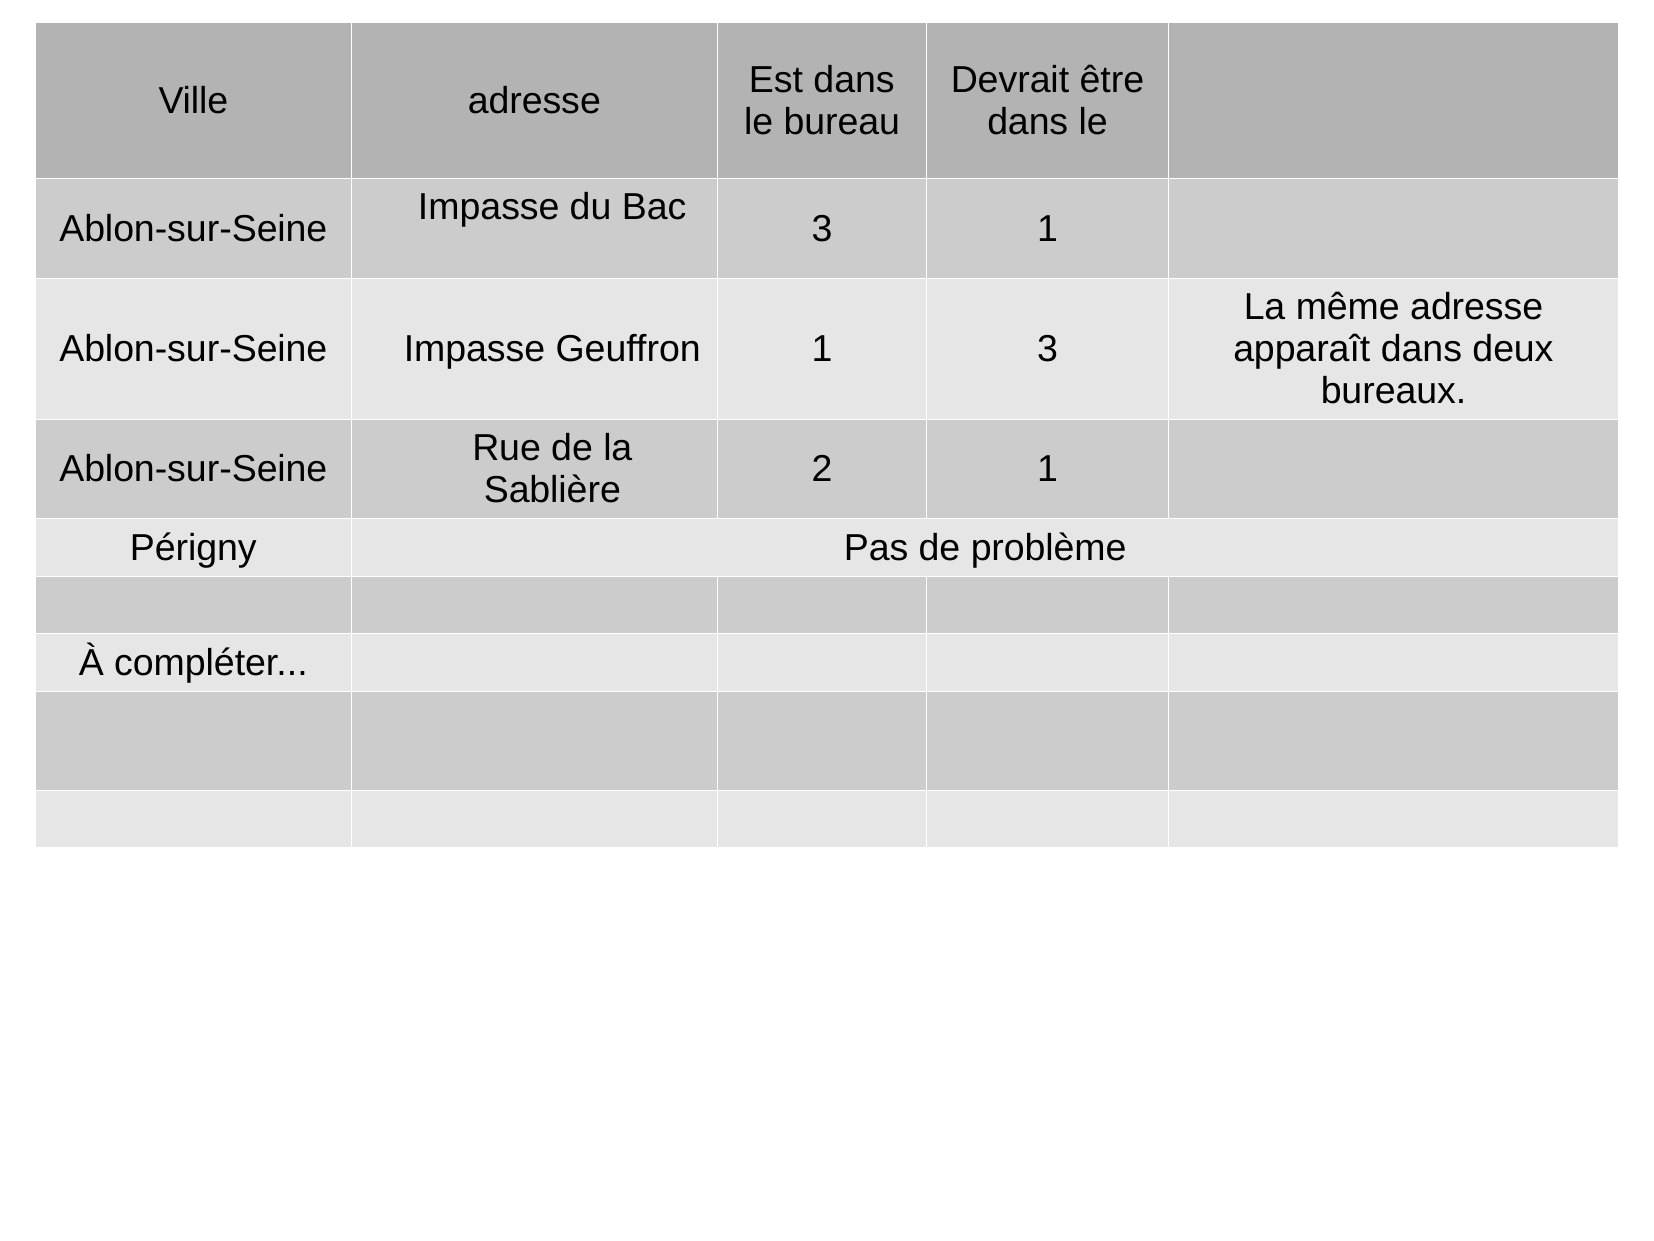

| Ville | adresse | Est dans le bureau | Devrait être dans le | |
| --- | --- | --- | --- | --- |
| Ablon-sur-Seine | Impasse du Bac | 3 | 1 | |
| Ablon-sur-Seine | Impasse Geuffron | 1 | 3 | La même adresse apparaît dans deux bureaux. |
| Ablon-sur-Seine | Rue de la Sablière | 2 | 1 | |
| Périgny | Pas de problème | | | |
| | | | | |
| À compléter... | | | | |
| | | | | |
| | | | | |